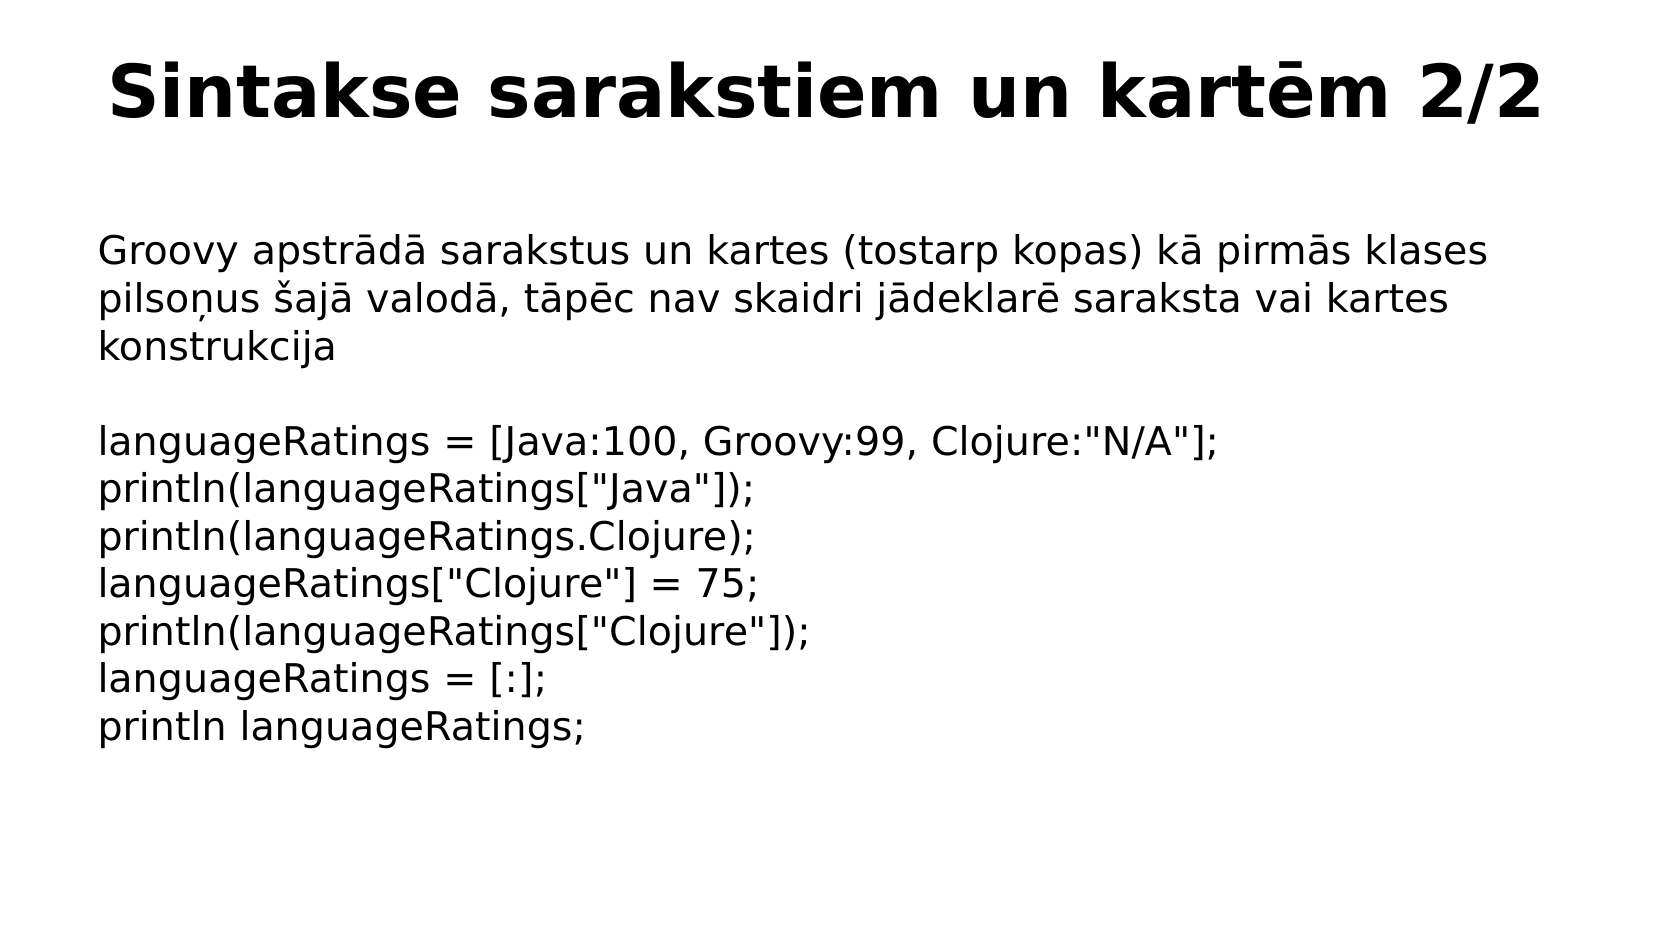

# Sintakse sarakstiem un kartēm 2/2
Groovy apstrādā sarakstus un kartes (tostarp kopas) kā pirmās klases pilsoņus šajā valodā, tāpēc nav skaidri jādeklarē saraksta vai kartes konstrukcija
languageRatings = [Java:100, Groovy:99, Clojure:"N/A"];
println(languageRatings["Java"]);
println(languageRatings.Clojure);
languageRatings["Clojure"] = 75;
println(languageRatings["Clojure"]);
languageRatings = [:];
println languageRatings;